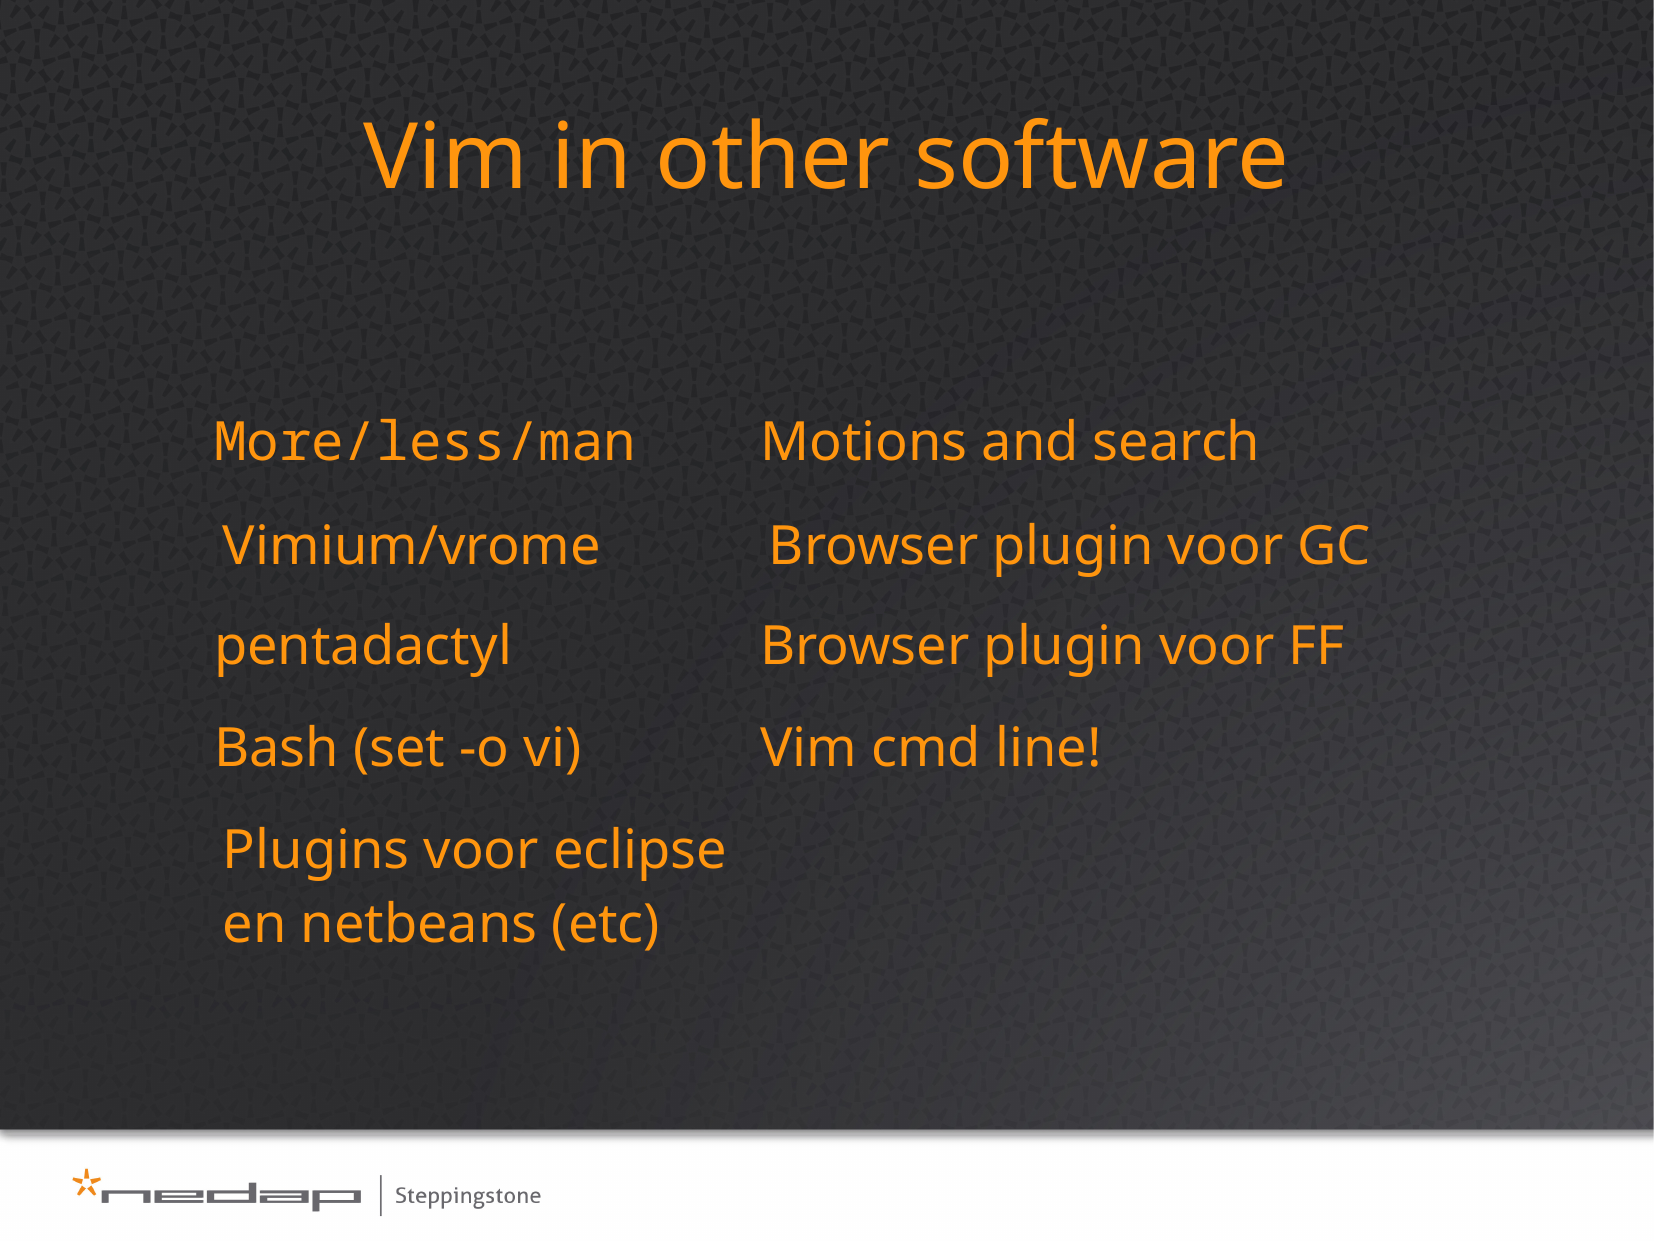

# Vim in other software
| More/less/man | Motions and search |
| --- | --- |
| Vimium/vrome | Browser plugin voor GC |
| pentadactyl | Browser plugin voor FF |
| Bash (set -o vi) | Vim cmd line! |
| Plugins voor eclipse en netbeans (etc) | |